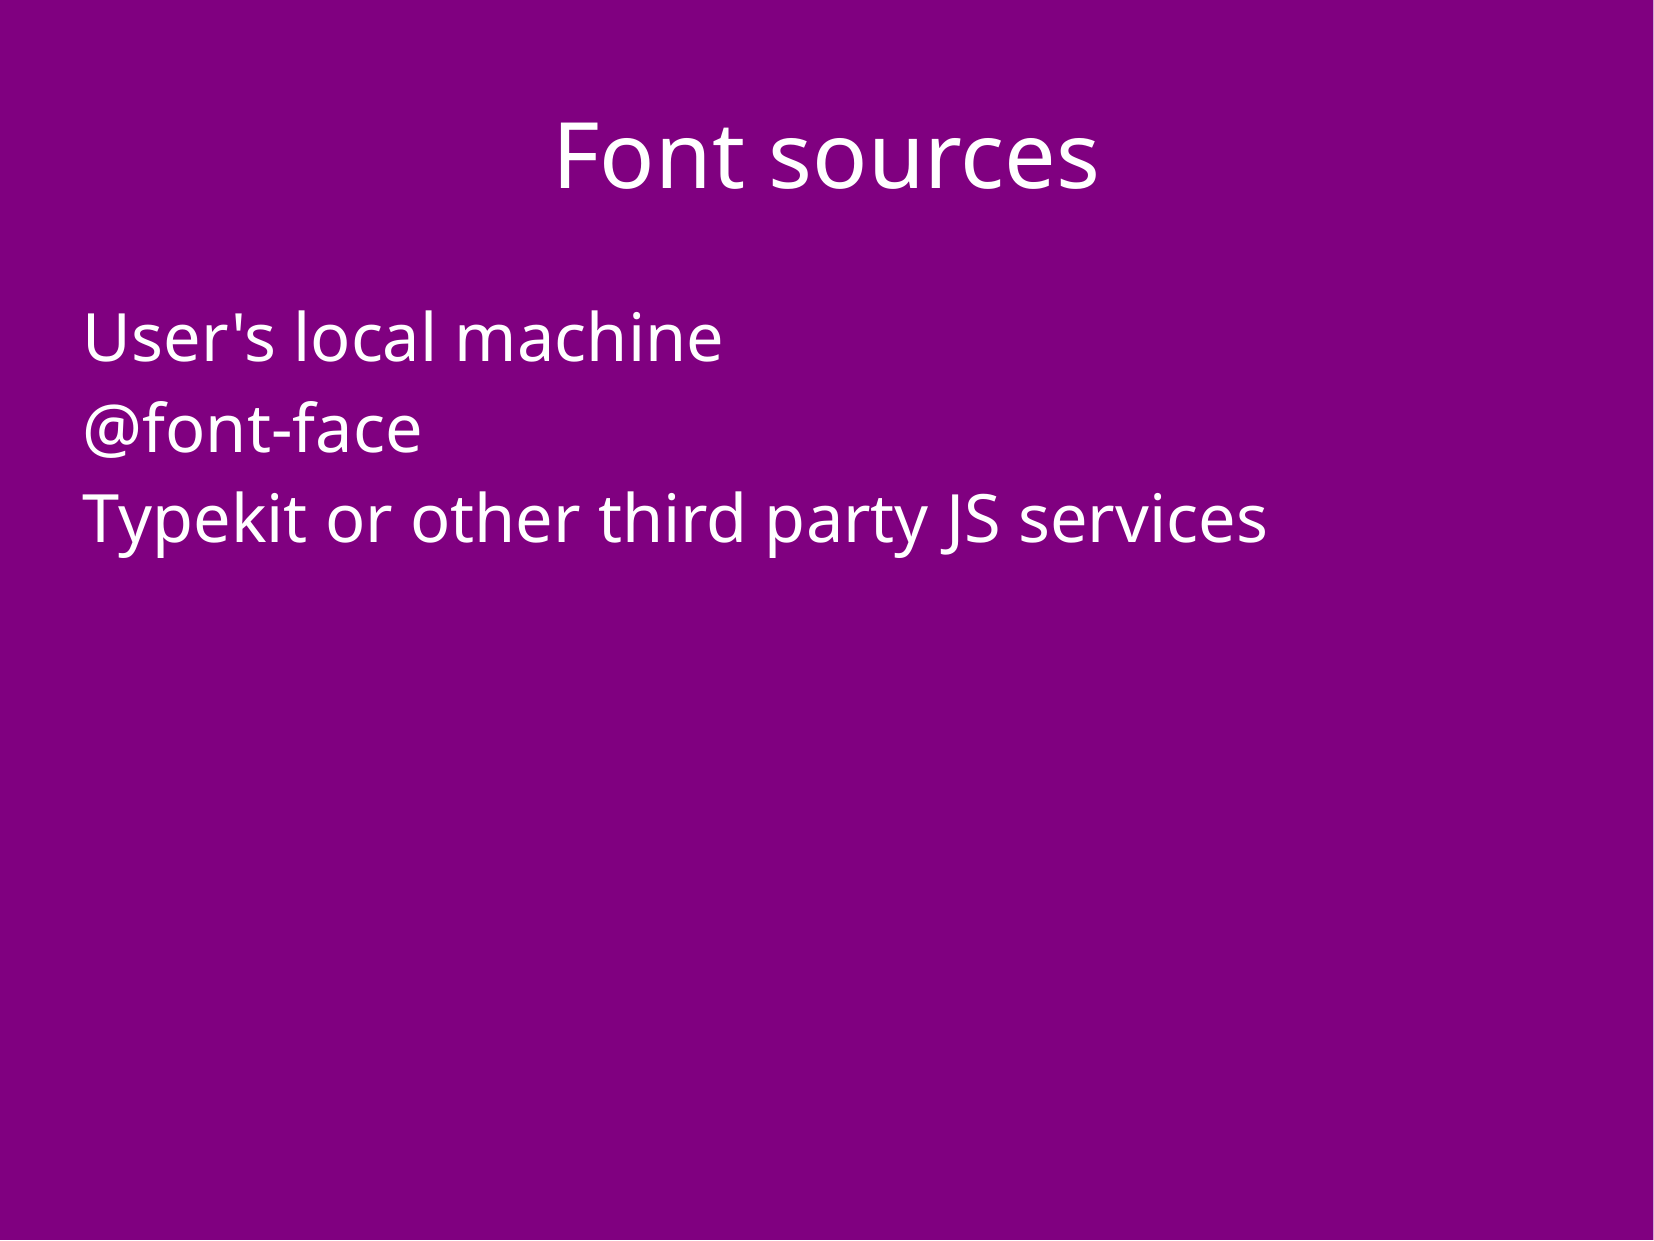

# Font sources
User's local machine
@font-face
Typekit or other third party JS services